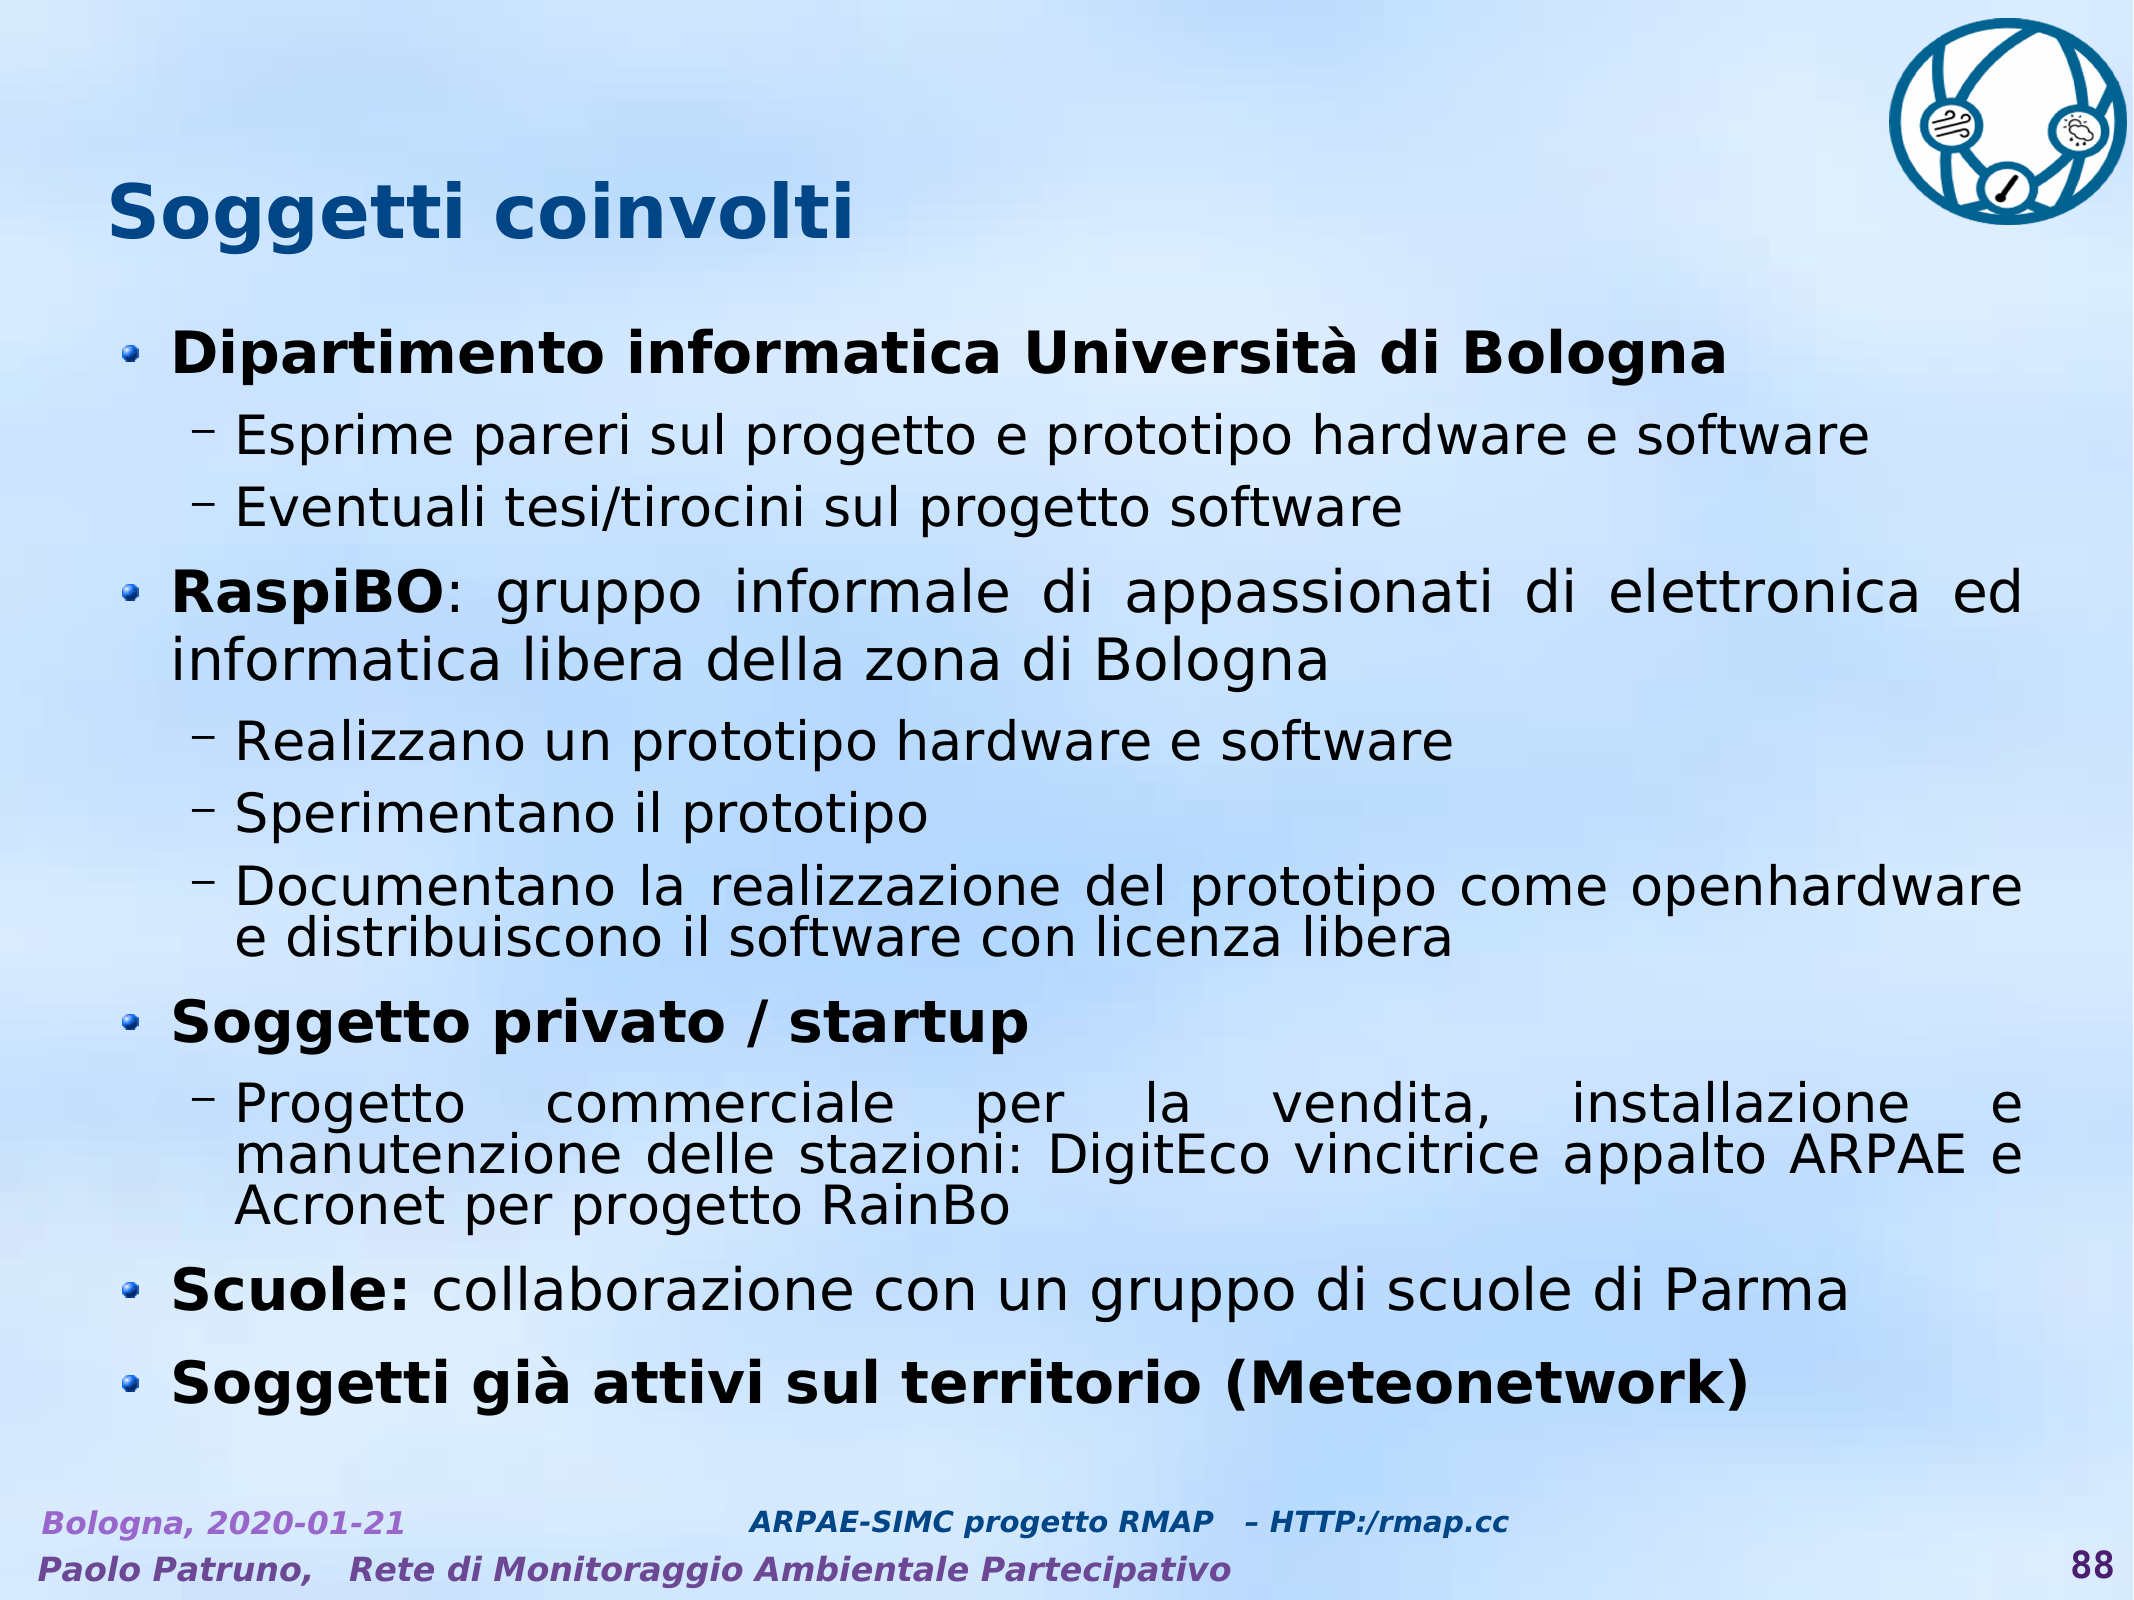

# Soggetti coinvolti
Dipartimento informatica Università di Bologna
Esprime pareri sul progetto e prototipo hardware e software
Eventuali tesi/tirocini sul progetto software
RaspiBO: gruppo informale di appassionati di elettronica ed informatica libera della zona di Bologna
Realizzano un prototipo hardware e software
Sperimentano il prototipo
Documentano la realizzazione del prototipo come openhardware e distribuiscono il software con licenza libera
Soggetto privato / startup
Progetto commerciale per la vendita, installazione e manutenzione delle stazioni: DigitEco vincitrice appalto ARPAE e Acronet per progetto RainBo
Scuole: collaborazione con un gruppo di scuole di Parma
Soggetti già attivi sul territorio (Meteonetwork)